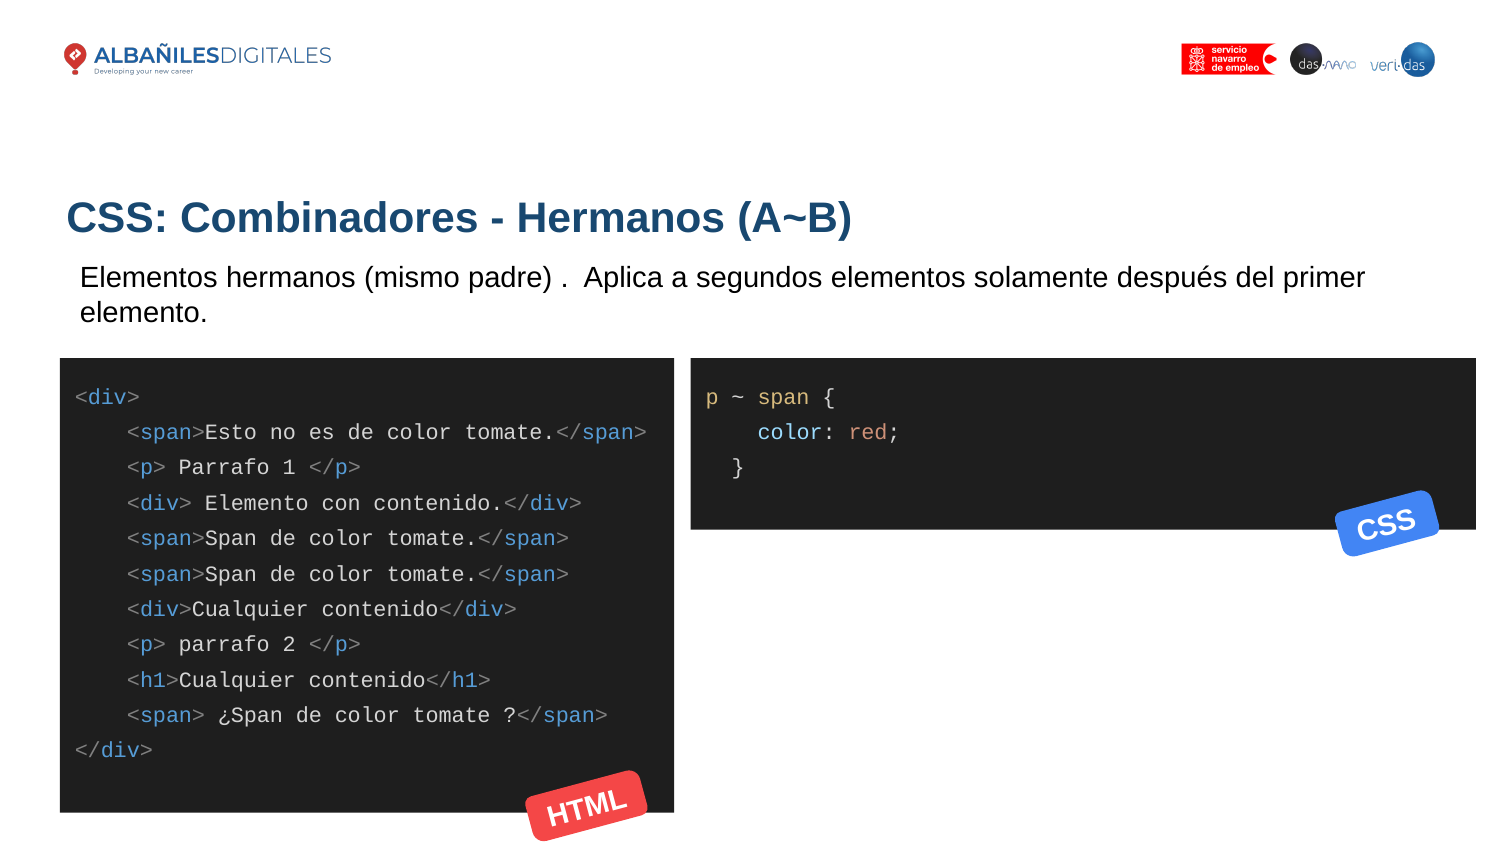

CSS: Combinadores - Hermanos (A~B)
Elementos hermanos (mismo padre) . Aplica a segundos elementos solamente después del primer elemento.
<div>
 <span>Esto no es de color tomate.</span>
 <p> Parrafo 1 </p>
 <div> Elemento con contenido.</div>
 <span>Span de color tomate.</span>
 <span>Span de color tomate.</span>
 <div>Cualquier contenido</div>
 <p> parrafo 2 </p>
 <h1>Cualquier contenido</h1>
 <span> ¿Span de color tomate ?</span>
</div>
p ~ span {
 color: red;
 }
CSS
HTML